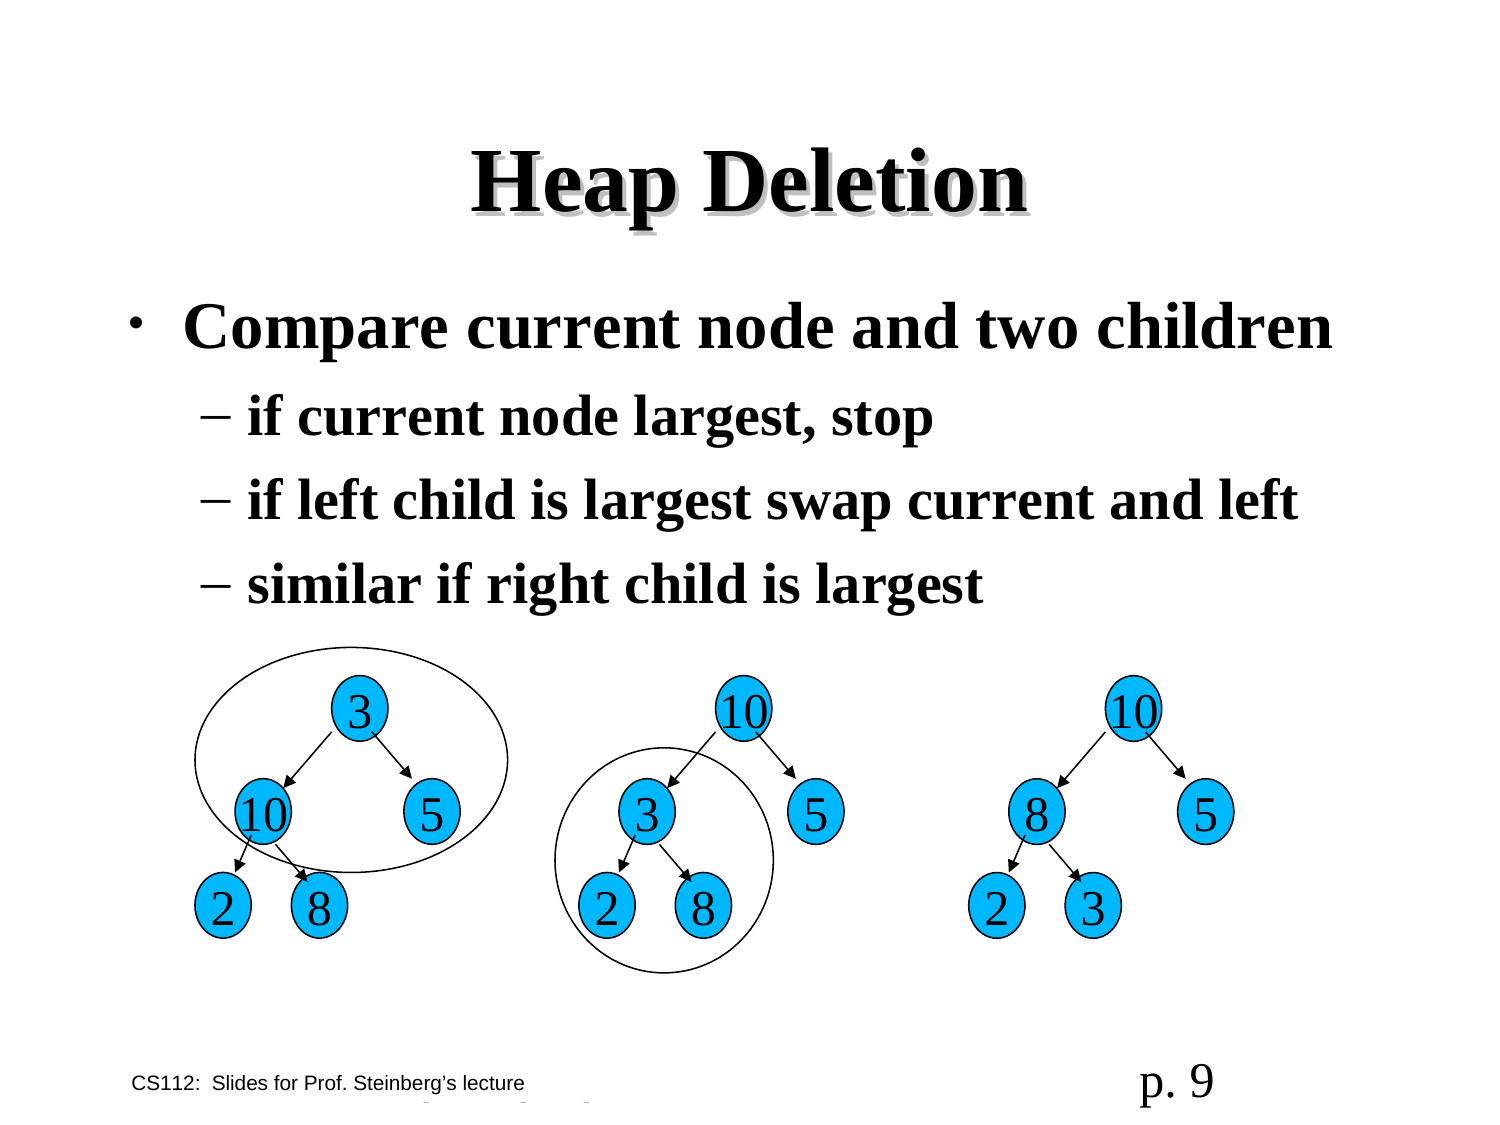

# Heap Deletion
Compare current node and two children
if current node largest, stop
if left child is largest swap current and left
similar if right child is largest
3
10
10
10
5
3
5
8
5
2
8
2
8
2
3